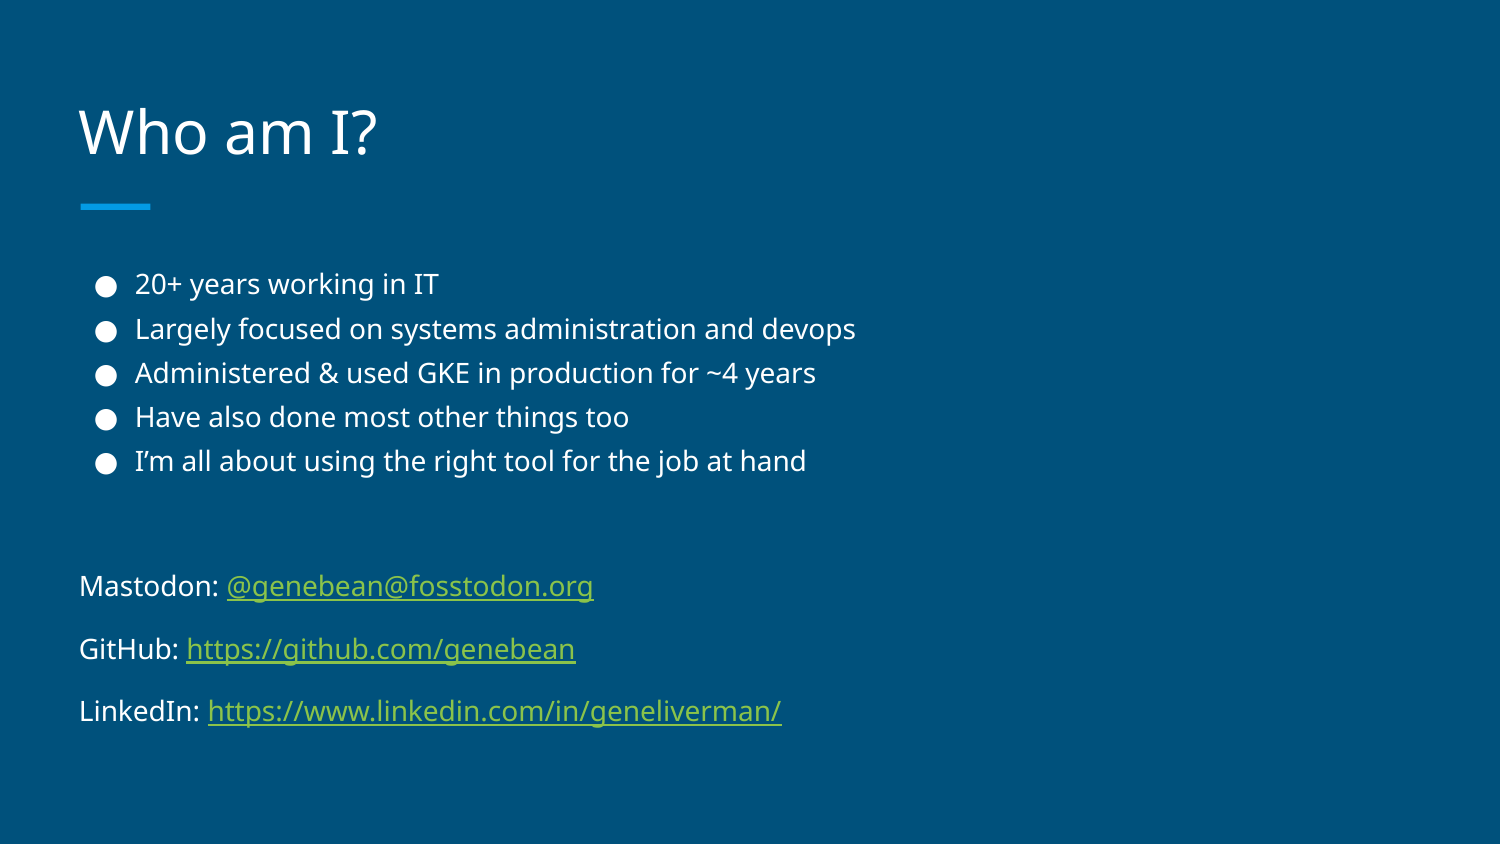

# Who am I?
20+ years working in IT
Largely focused on systems administration and devops
Administered & used GKE in production for ~4 years
Have also done most other things too
I’m all about using the right tool for the job at hand
Mastodon: @genebean@fosstodon.org
GitHub: https://github.com/genebean
LinkedIn: https://www.linkedin.com/in/geneliverman/